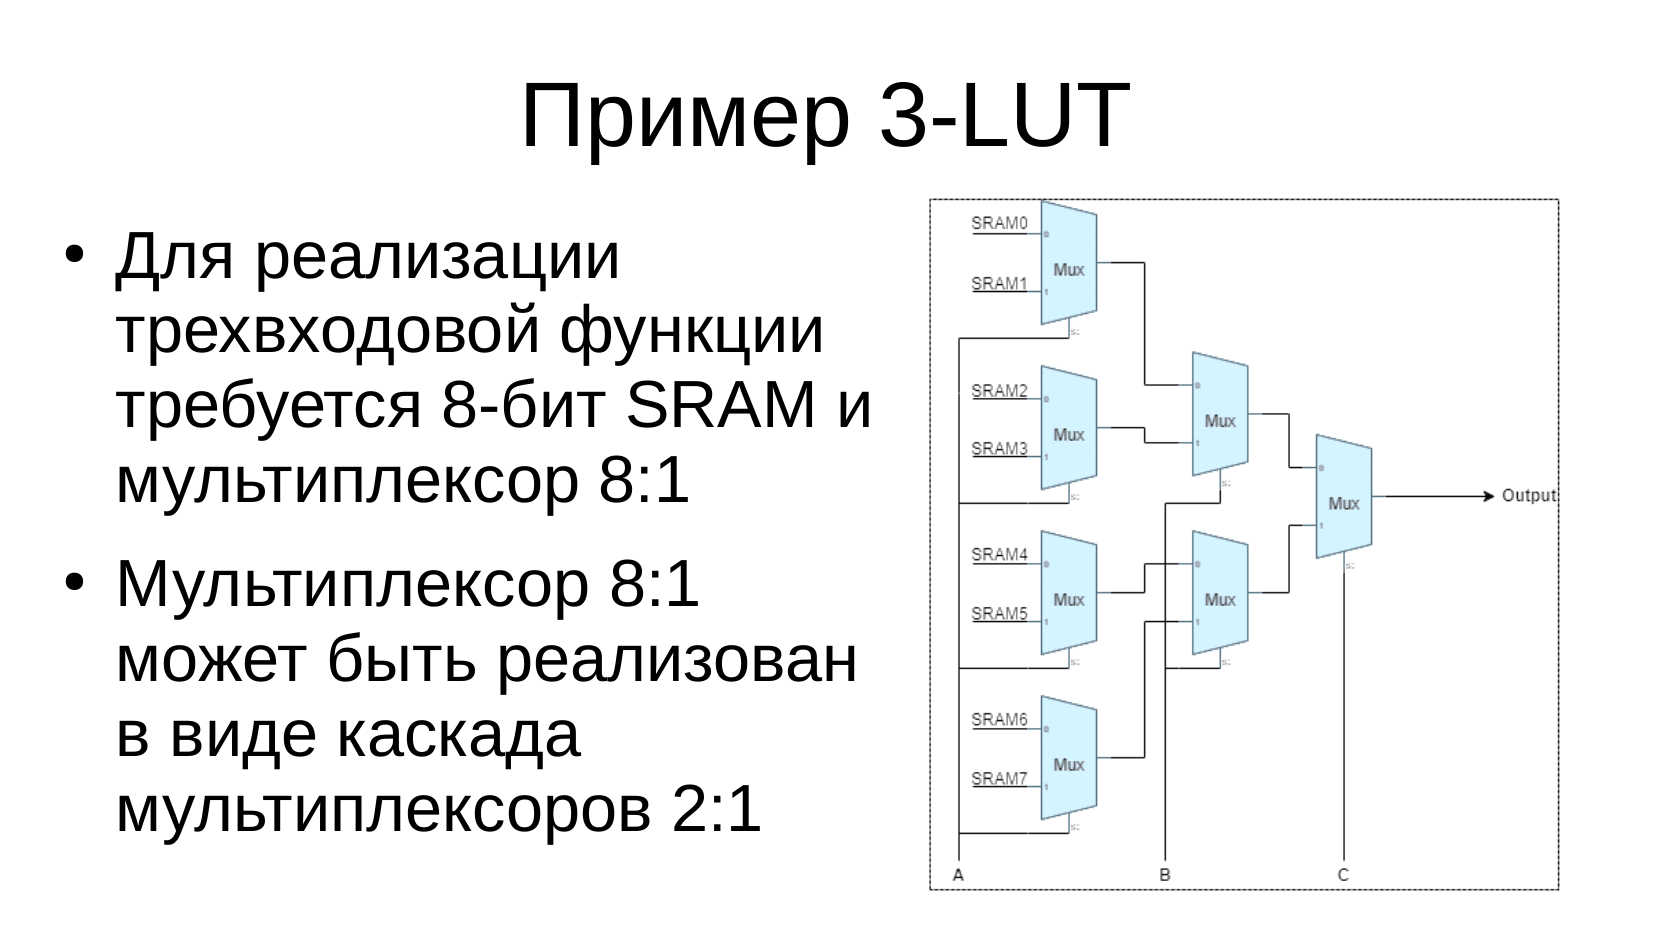

# Пример 3-LUT
Для реализации трехвходовой функции требуется 8-бит SRAM и мультиплексор 8:1
Мультиплексор 8:1 может быть реализован в виде каскада мультиплексоров 2:1